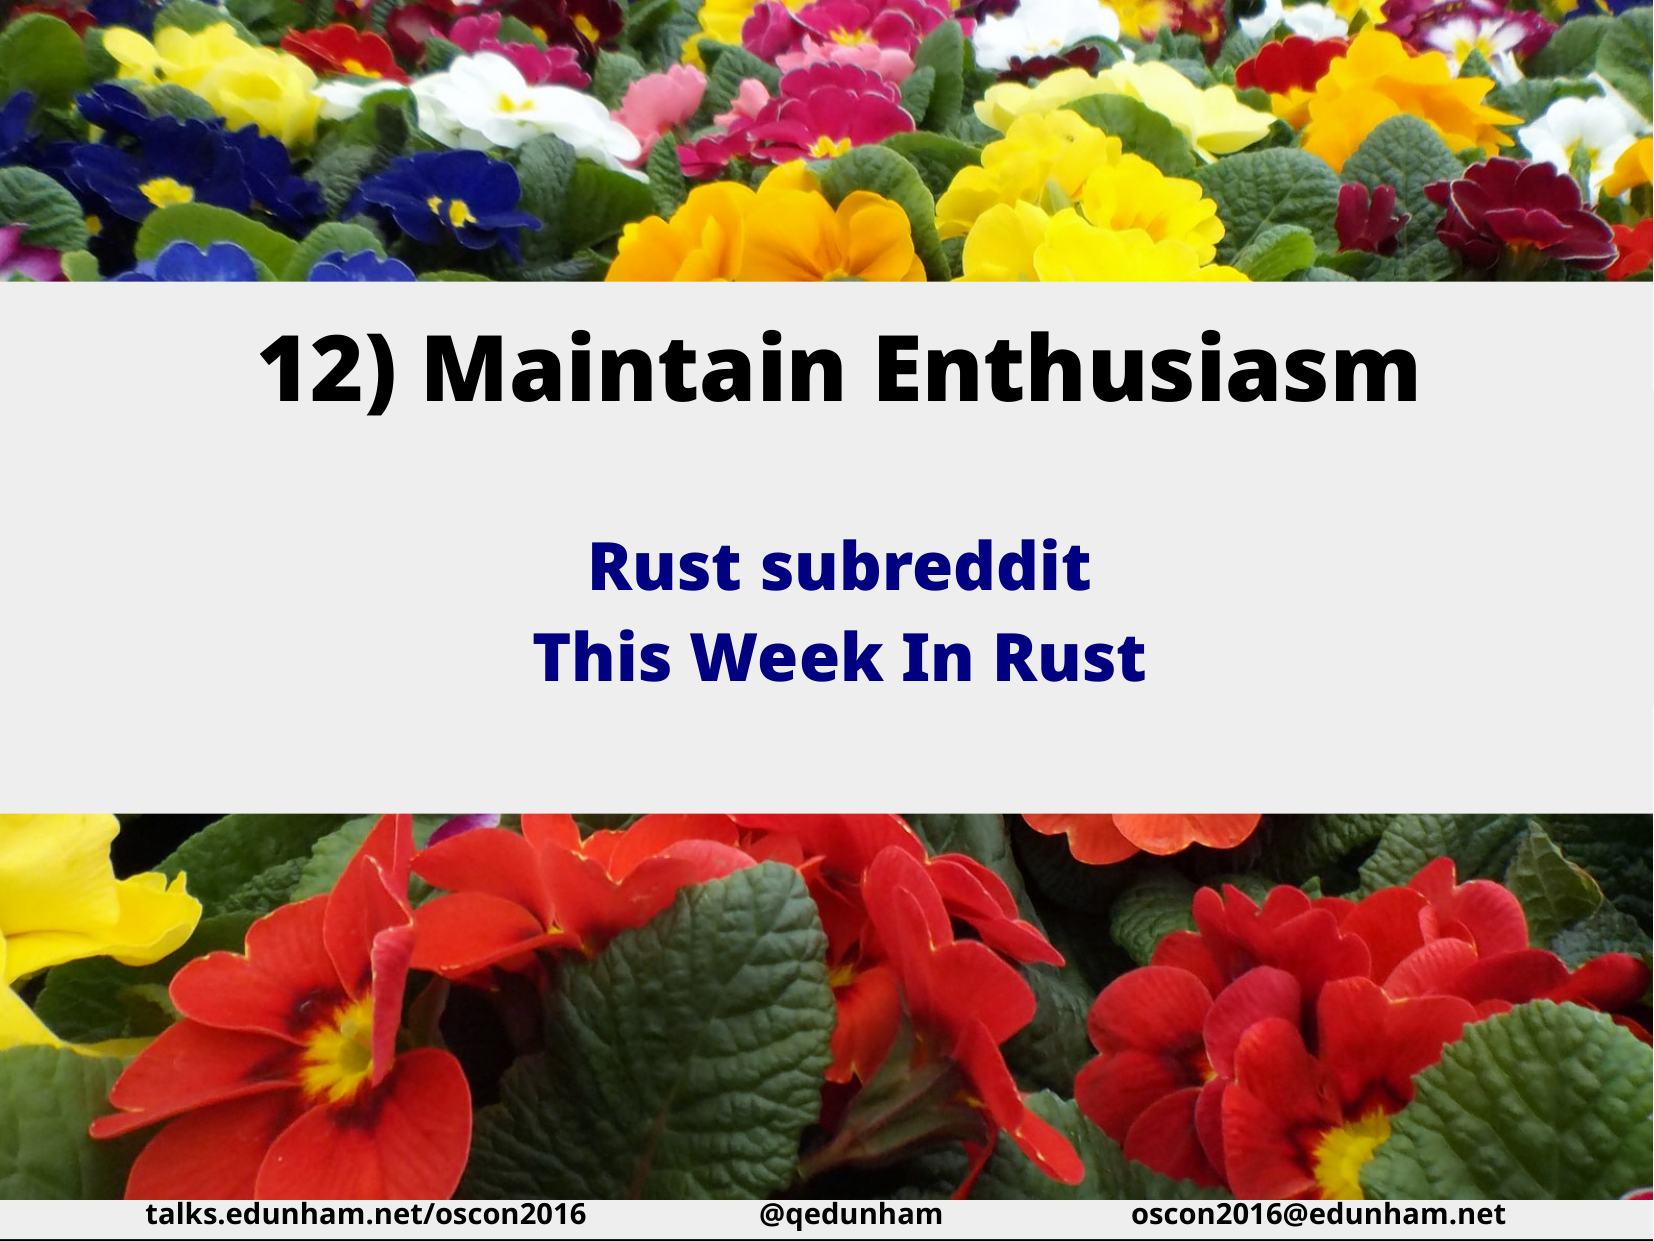

# 12) Maintain Enthusiasm Rust subreddit This Week In Rust